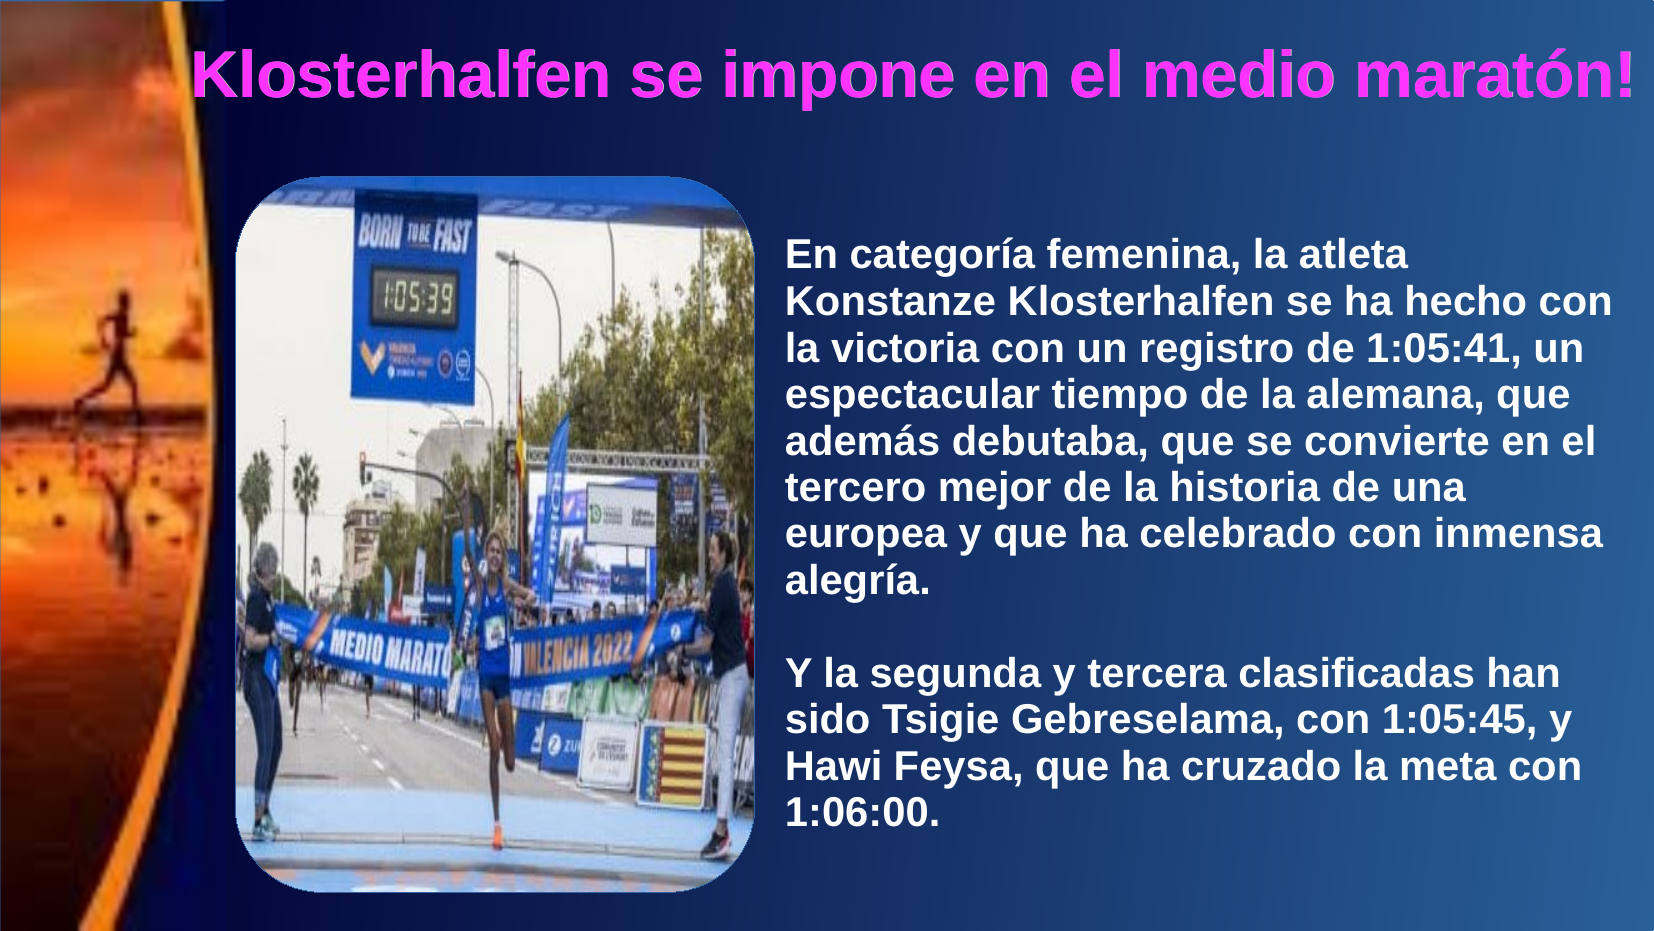

# Klosterhalfen se impone en el medio maratón!
En categoría femenina, la atleta Konstanze Klosterhalfen se ha hecho con la victoria con un registro de 1:05:41, un espectacular tiempo de la alemana, que además debutaba, que se convierte en el tercero mejor de la historia de una europea y que ha celebrado con inmensa alegría.
Y la segunda y tercera clasificadas han sido Tsigie Gebreselama, con 1:05:45, y Hawi Feysa, que ha cruzado la meta con 1:06:00.